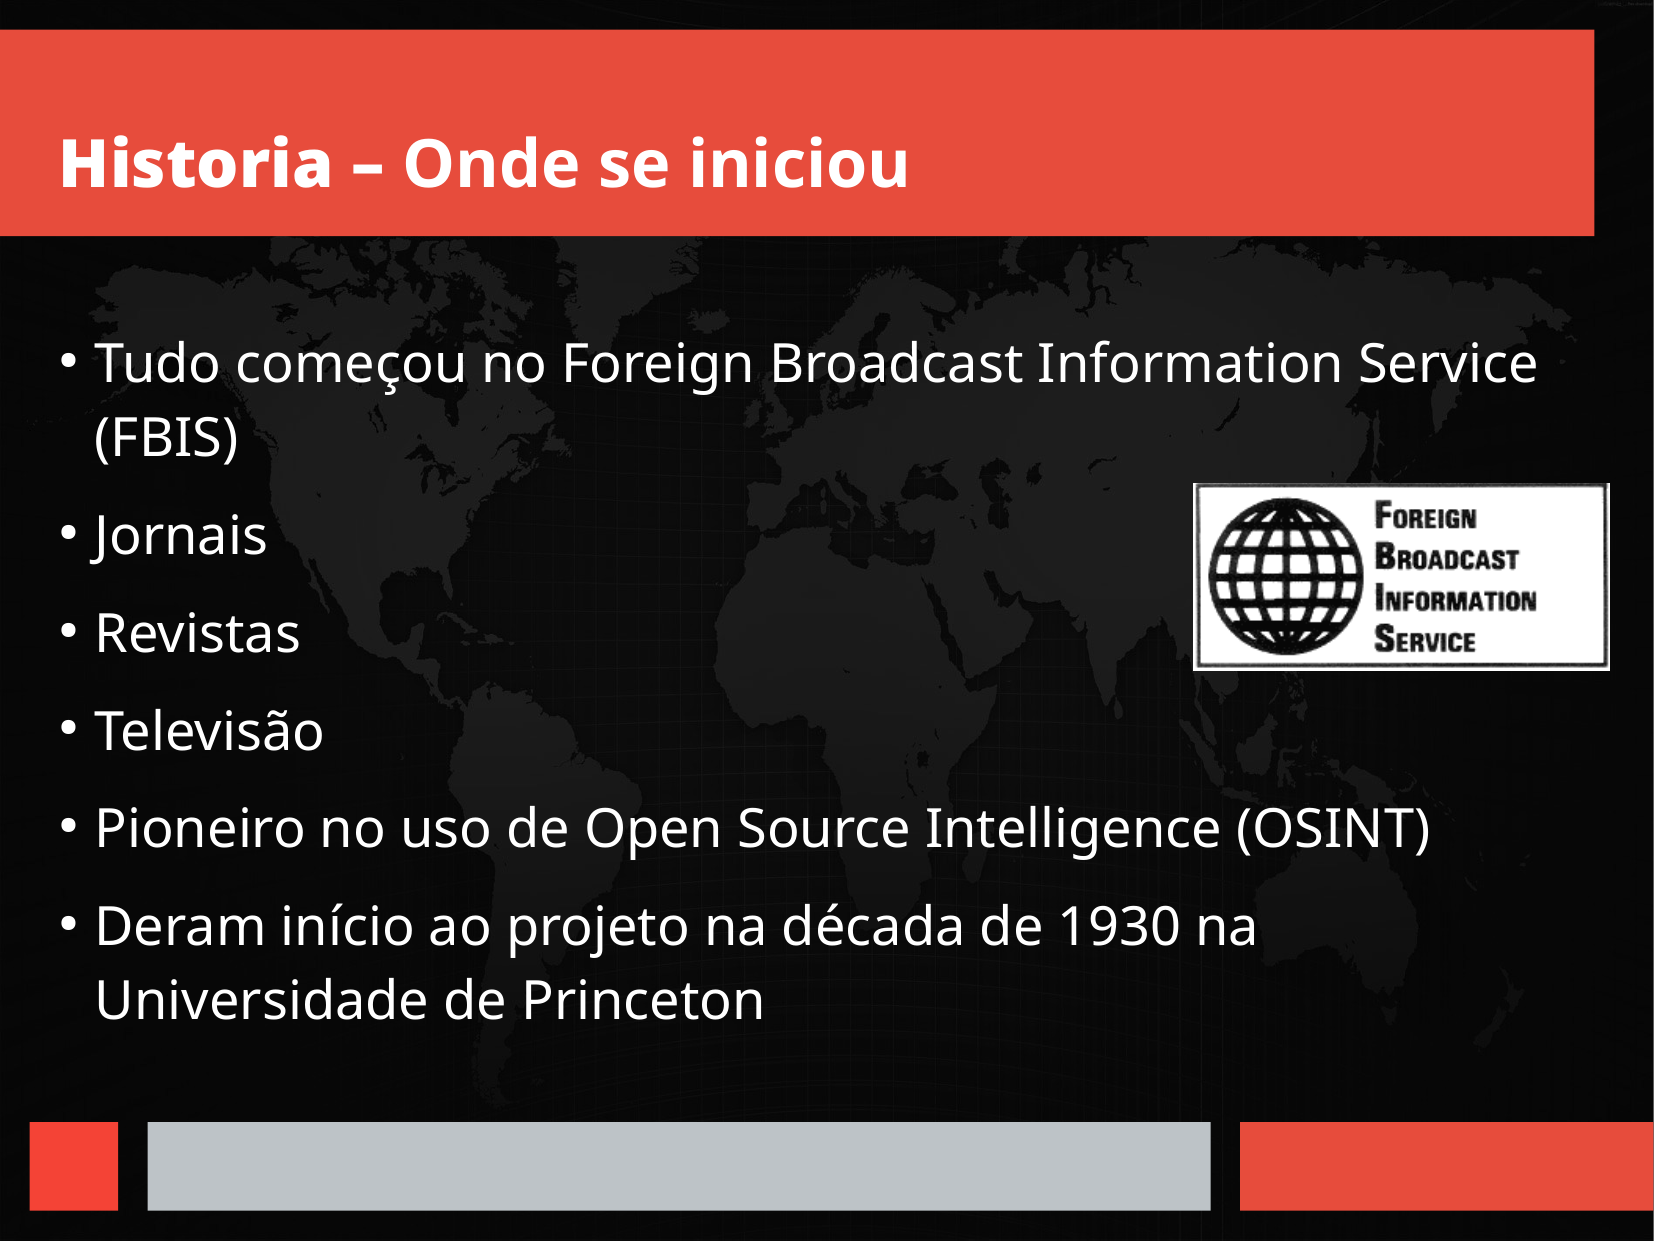

# Historia – Onde se iniciou
Tudo começou no Foreign Broadcast Information Service (FBIS)
Jornais
Revistas
Televisão
Pioneiro no uso de Open Source Intelligence (OSINT)
Deram início ao projeto na década de 1930 na Universidade de Princeton